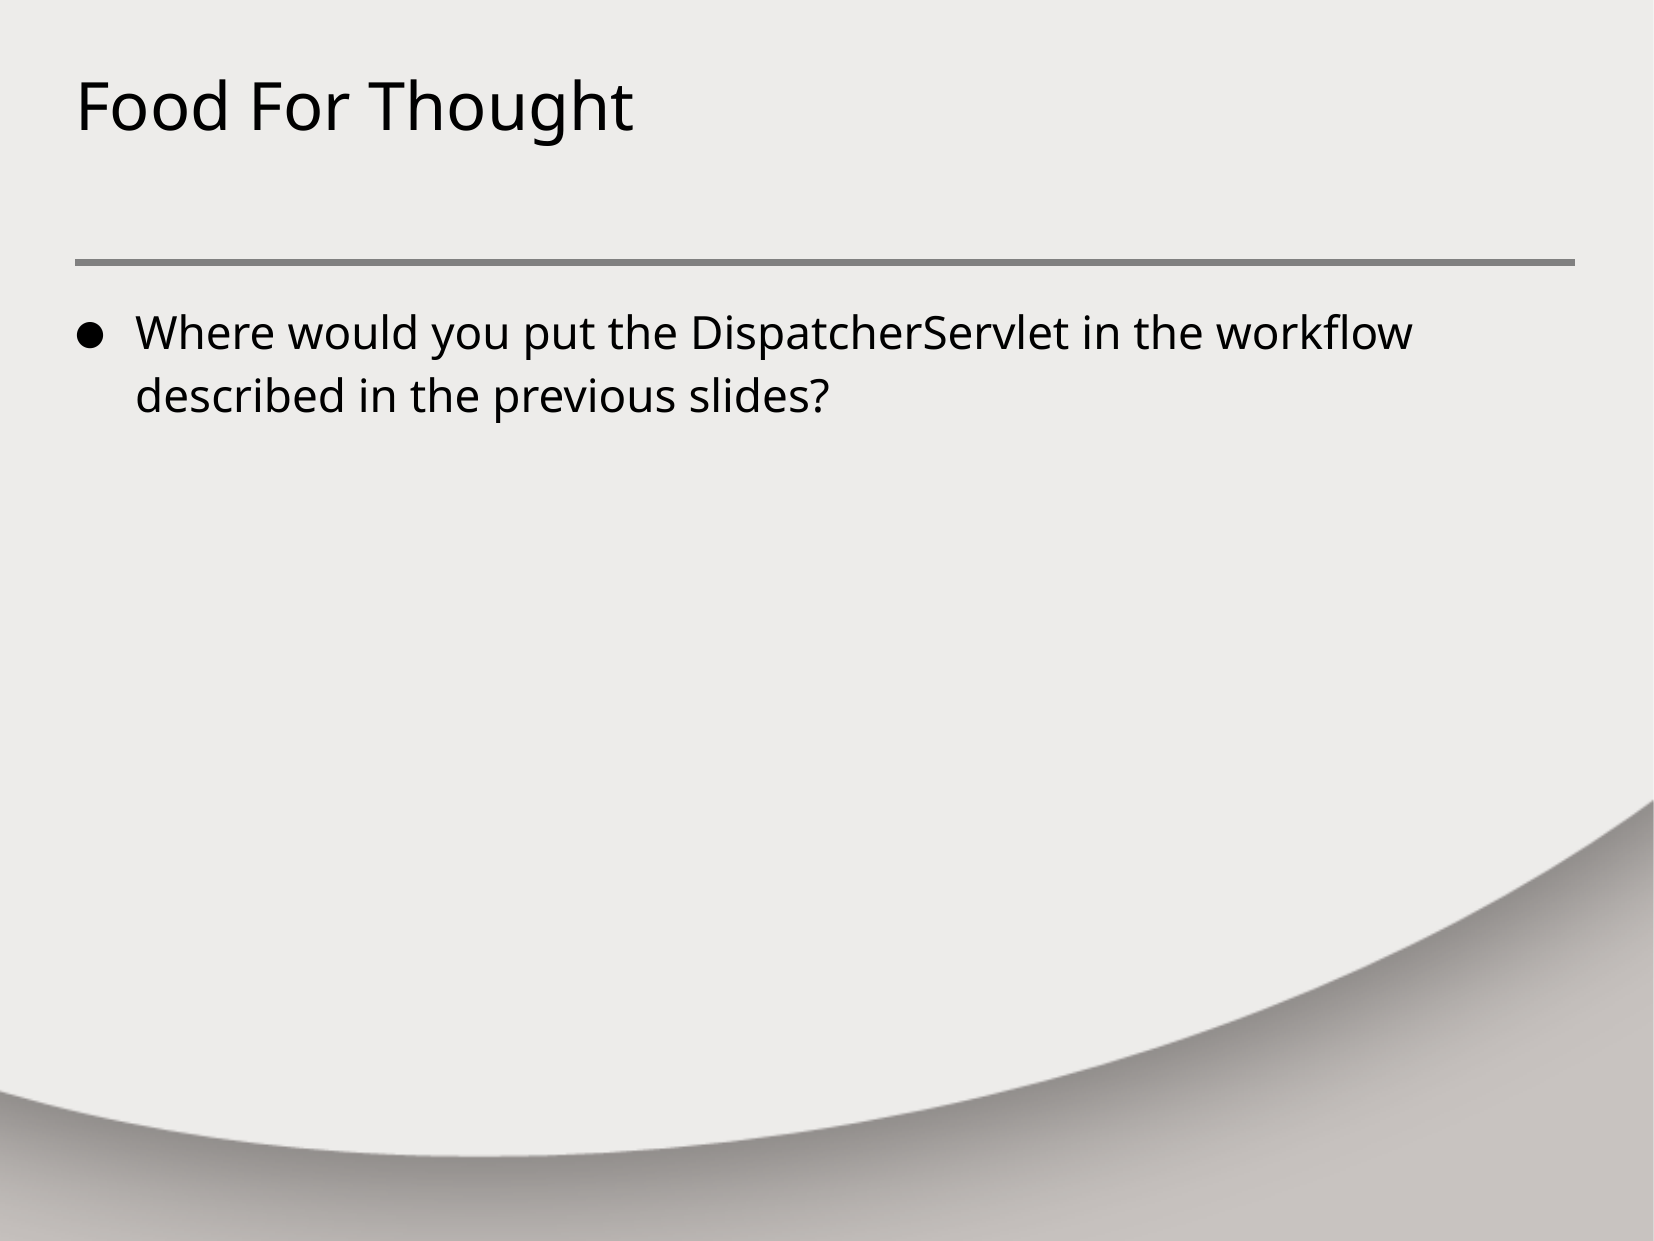

# Food For Thought
Where would you put the DispatcherServlet in the workflow described in the previous slides?